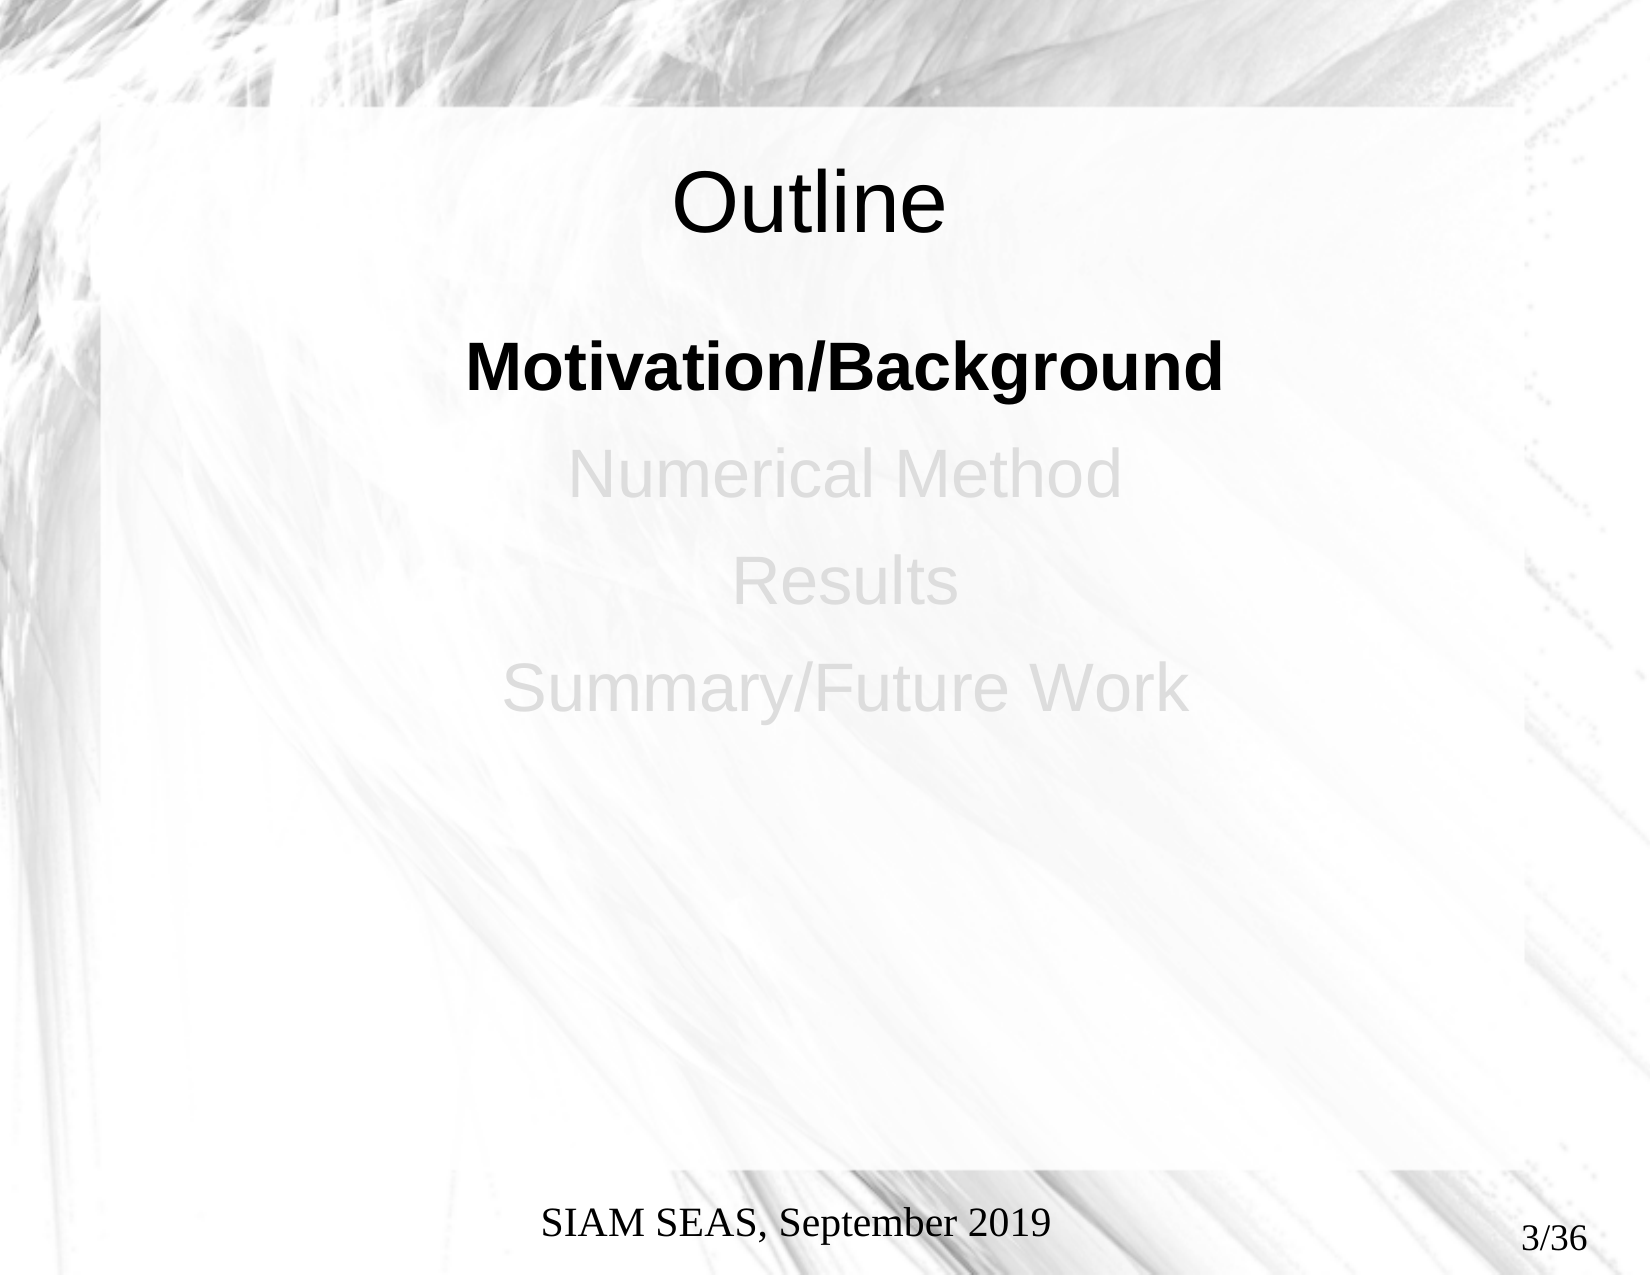

# Outline
Motivation/Background
Numerical Method
Results
Summary/Future Work
SIAM SEAS, September 2019
3